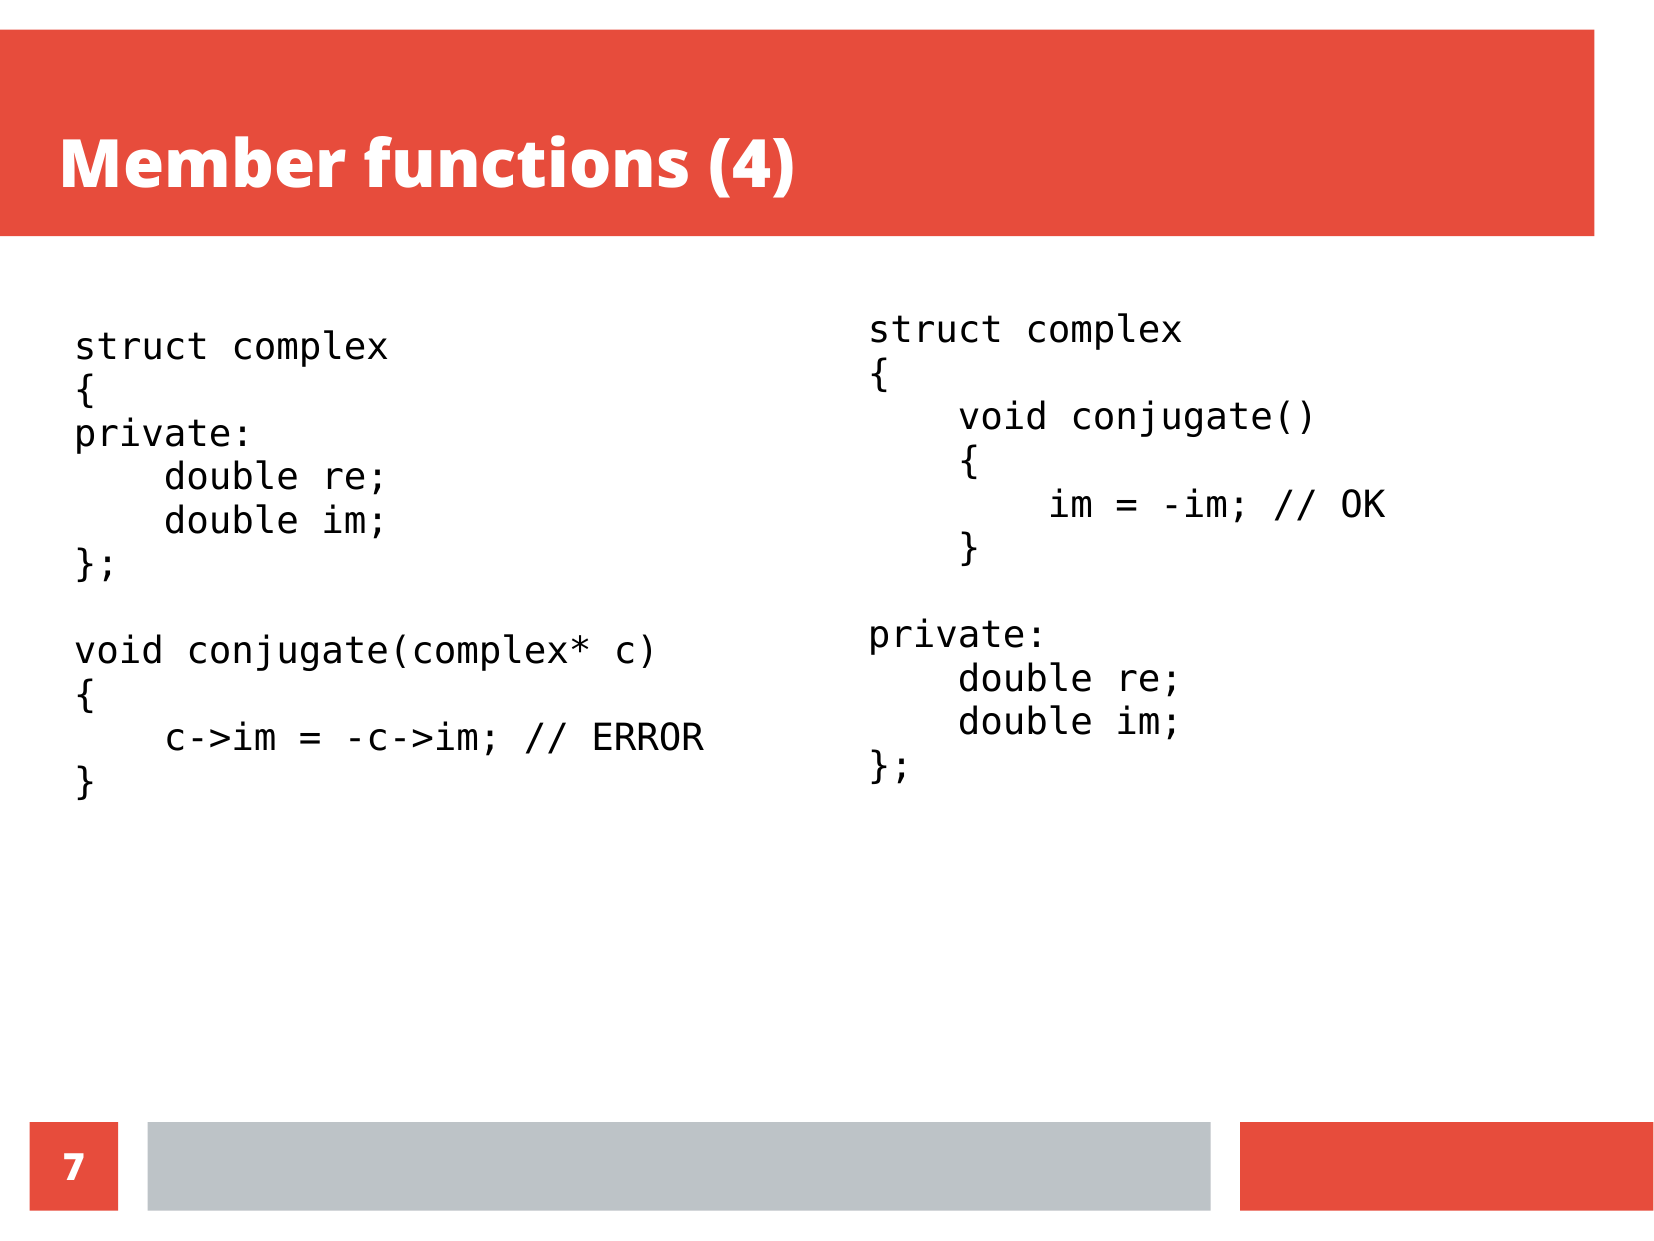

# Member functions (4)
struct complex
{
 void conjugate()
 {
 im = -im; // OK
 }
private:
 double re;
 double im;
};
struct complex
{
private:
 double re;
 double im;
};
void conjugate(complex* c)
{
 c->im = -c->im; // ERROR
}
7